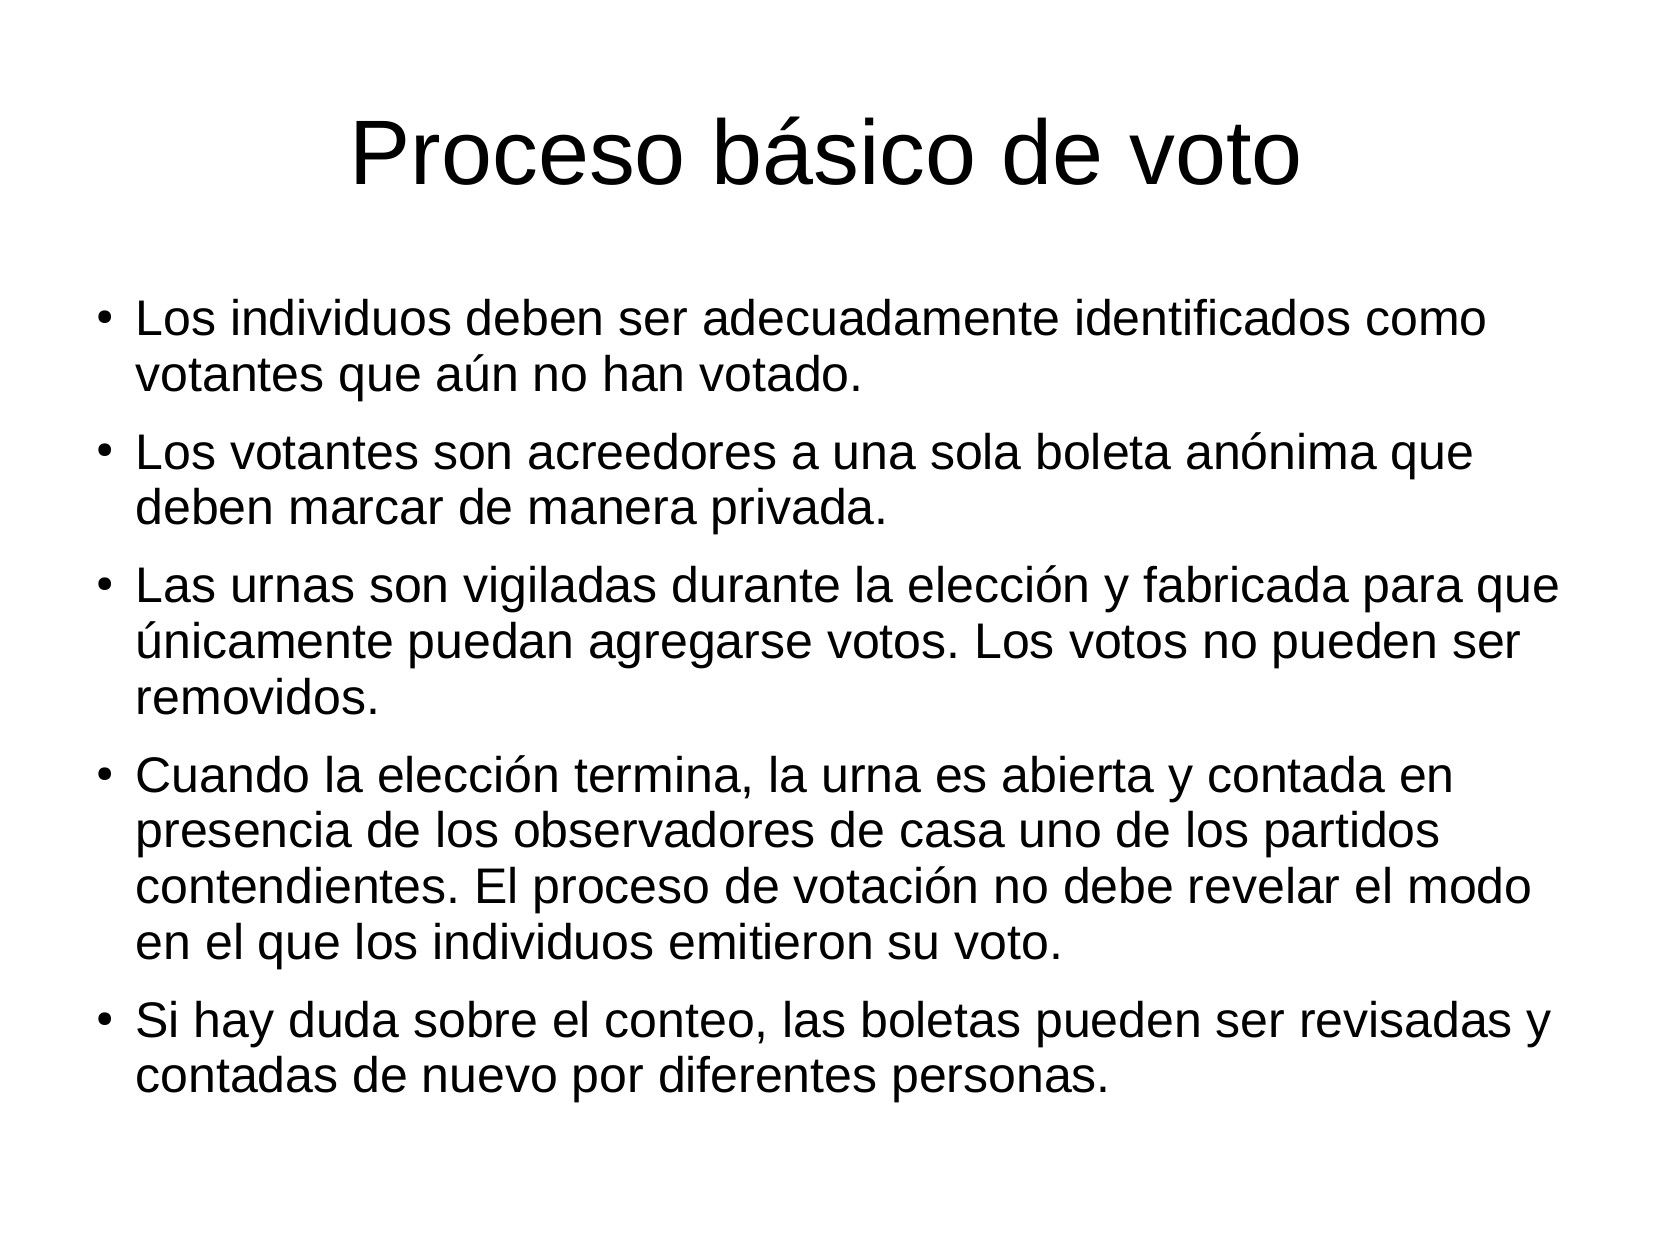

# Proceso básico de voto
Los individuos deben ser adecuadamente identificados como votantes que aún no han votado.
Los votantes son acreedores a una sola boleta anónima que deben marcar de manera privada.
Las urnas son vigiladas durante la elección y fabricada para que únicamente puedan agregarse votos. Los votos no pueden ser removidos.
Cuando la elección termina, la urna es abierta y contada en presencia de los observadores de casa uno de los partidos contendientes. El proceso de votación no debe revelar el modo en el que los individuos emitieron su voto.
Si hay duda sobre el conteo, las boletas pueden ser revisadas y contadas de nuevo por diferentes personas.